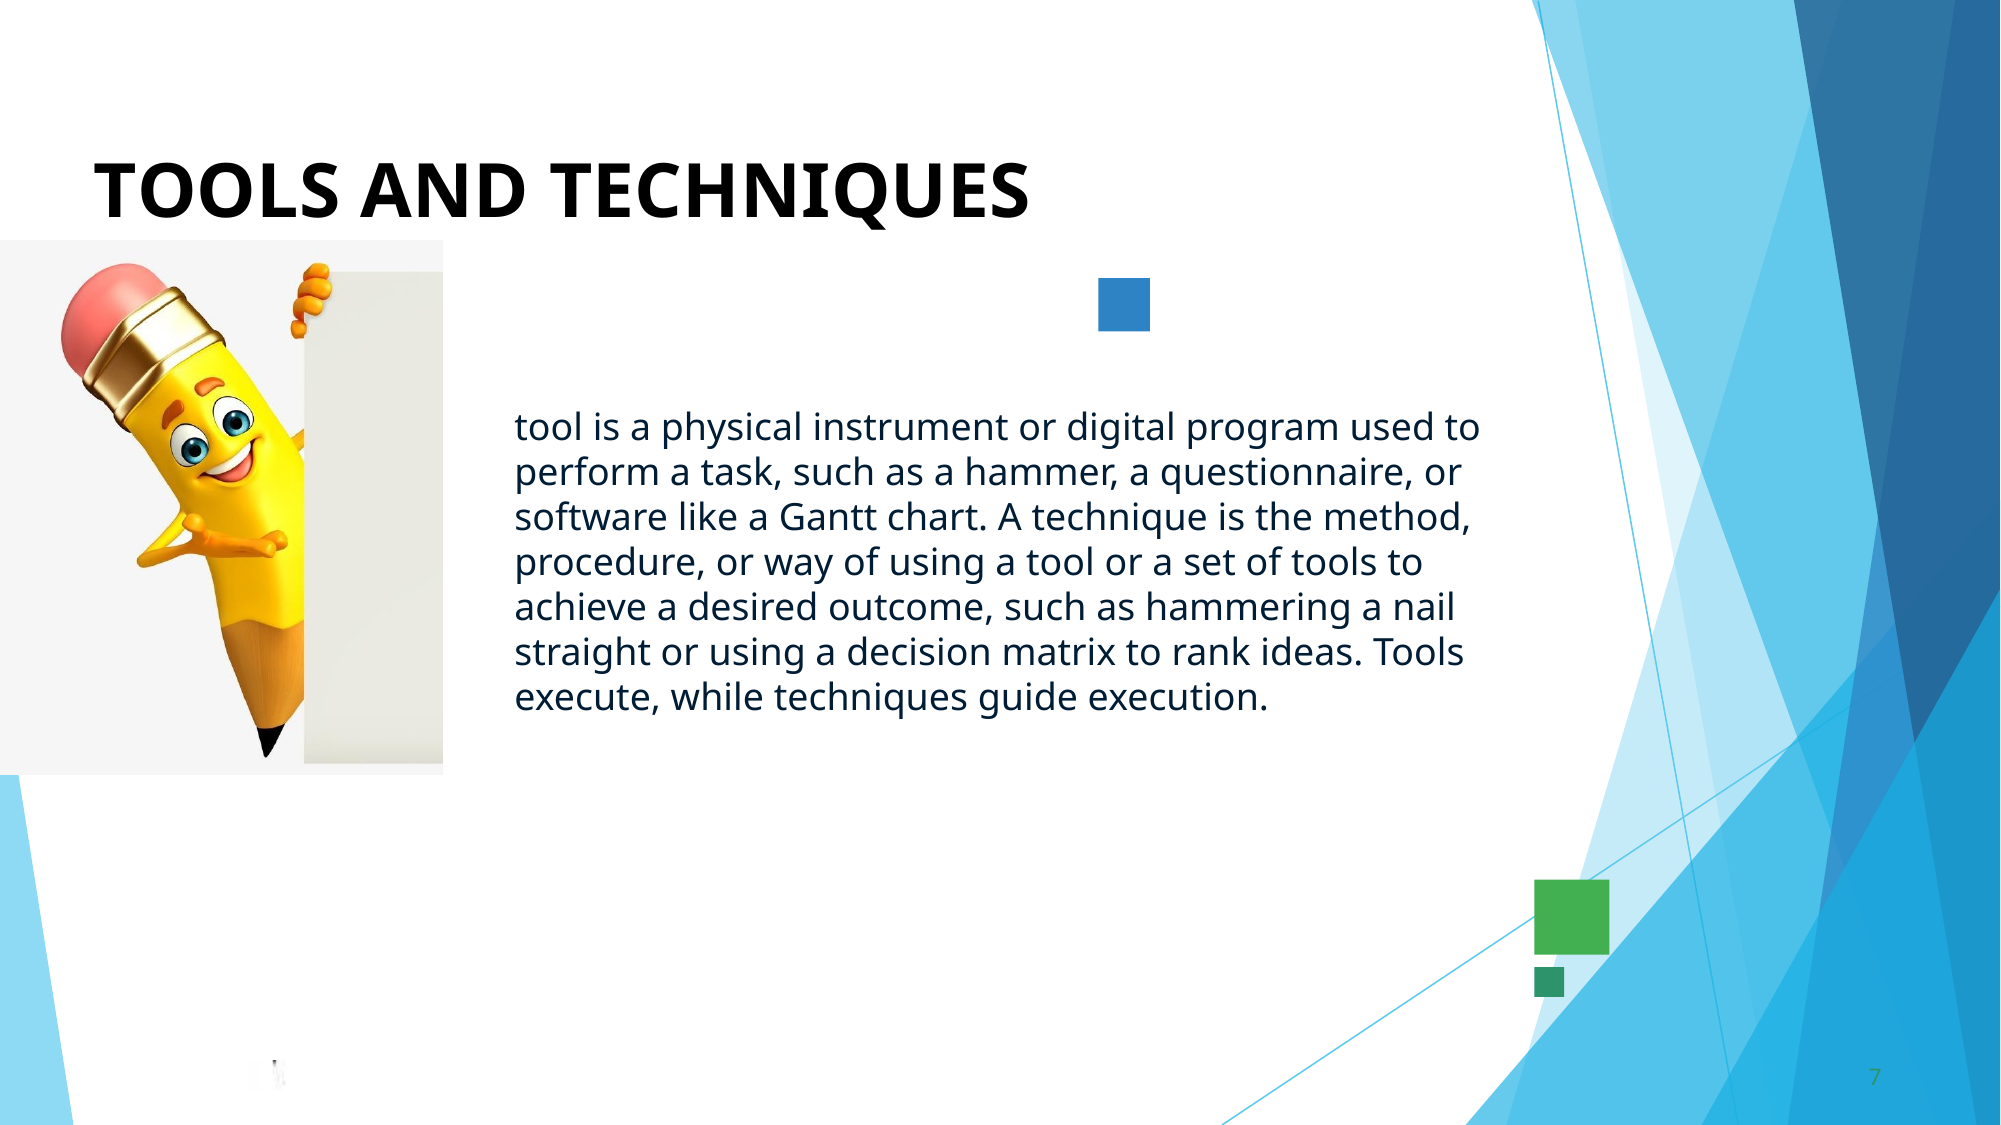

# TOOLS AND TECHNIQUES
tool is a physical instrument or digital program used to perform a task, such as a hammer, a questionnaire, or software like a Gantt chart. A technique is the method, procedure, or way of using a tool or a set of tools to achieve a desired outcome, such as hammering a nail straight or using a decision matrix to rank ideas. Tools execute, while techniques guide execution.